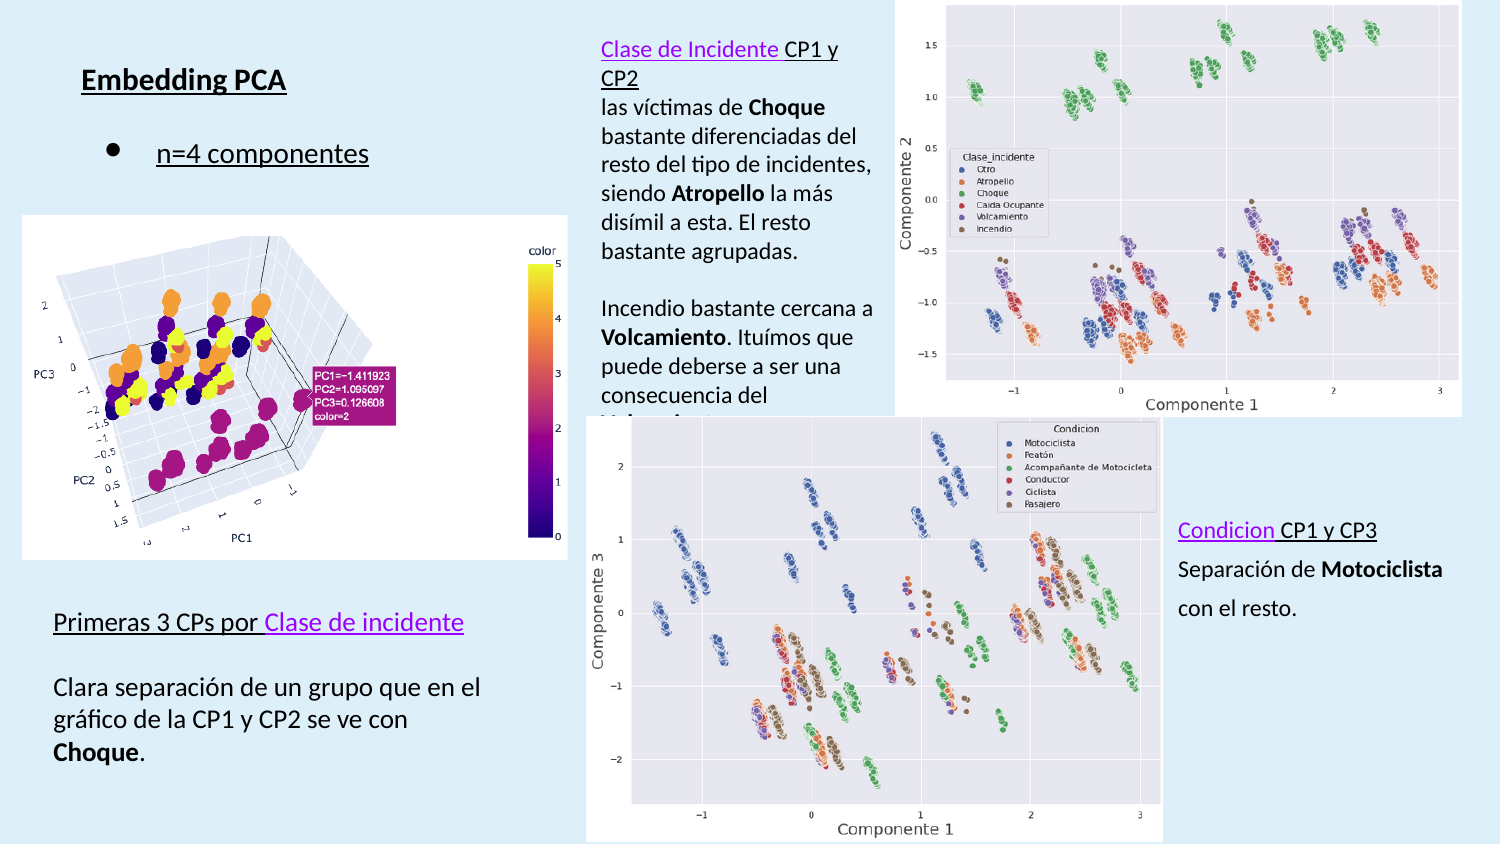

Clase de Incidente CP1 y CP2
las víctimas de Choque bastante diferenciadas del resto del tipo de incidentes, siendo Atropello la más disímil a esta. El resto bastante agrupadas.
Incendio bastante cercana a Volcamiento. Ituímos que puede deberse a ser una consecuencia del Volcamiento.
Embedding PCA
n=4 componentes
Condicion CP1 y CP3
Separación de Motociclista con el resto.
Primeras 3 CPs por Clase de incidente
Clara separación de un grupo que en el gráfico de la CP1 y CP2 se ve con Choque.